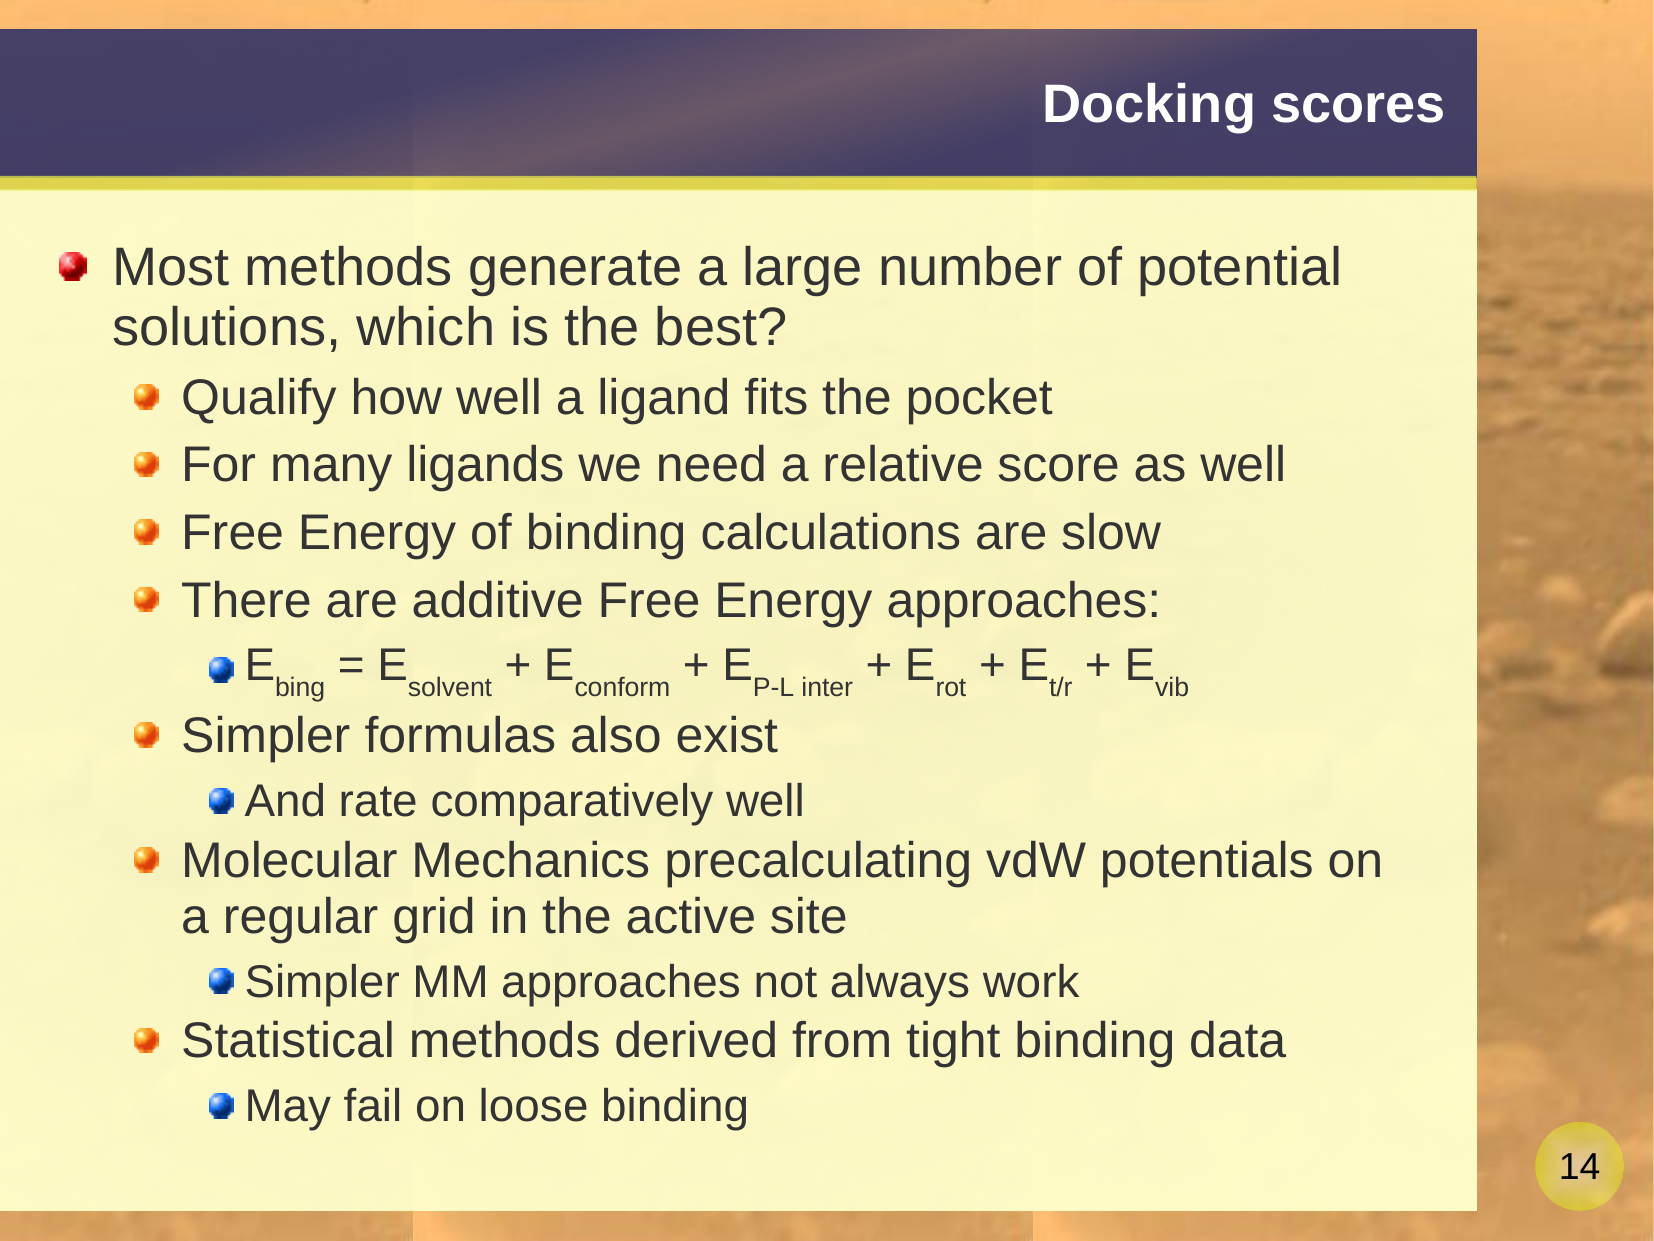

# Docking scores
Most methods generate a large number of potential solutions, which is the best?
Qualify how well a ligand fits the pocket
For many ligands we need a relative score as well
Free Energy of binding calculations are slow
There are additive Free Energy approaches:
Ebing = Esolvent + Econform + EP-L inter + Erot + Et/r + Evib
Simpler formulas also exist
And rate comparatively well
Molecular Mechanics precalculating vdW potentials on a regular grid in the active site
Simpler MM approaches not always work
Statistical methods derived from tight binding data
May fail on loose binding